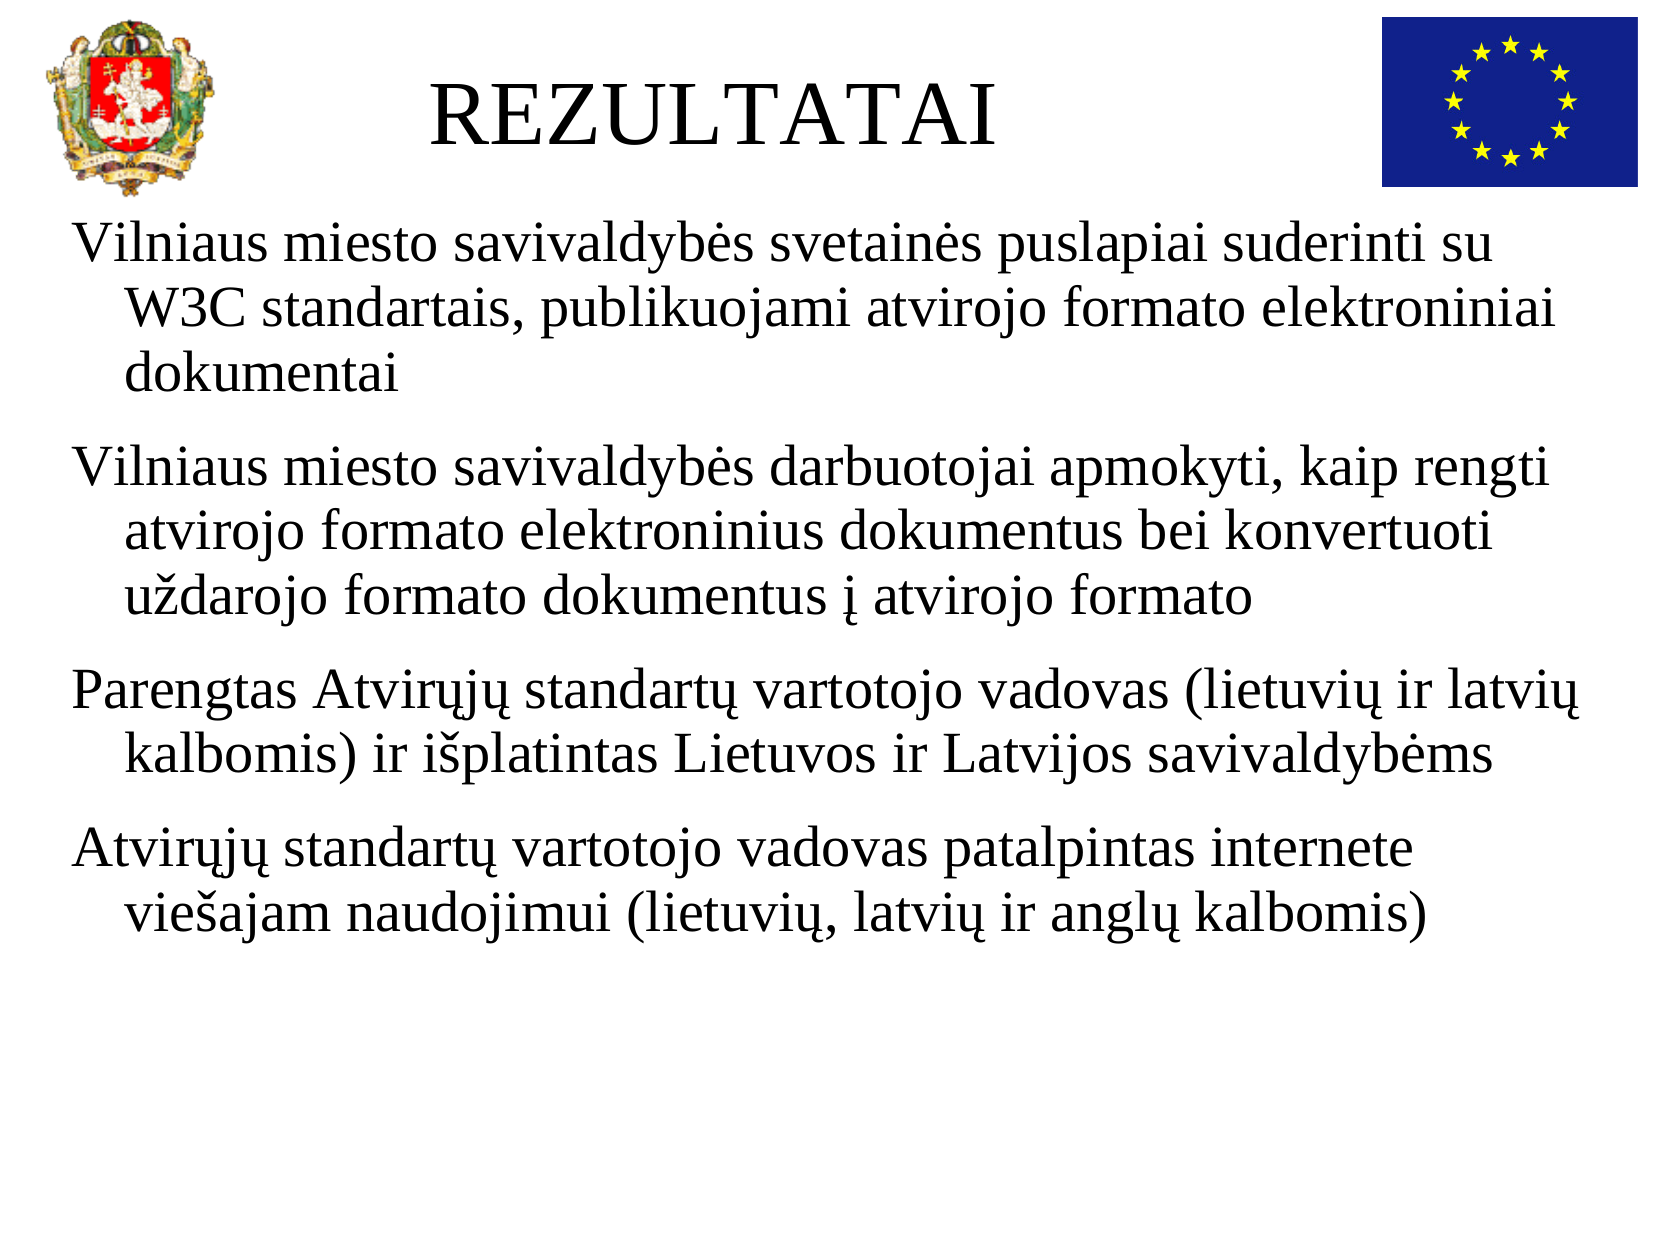

# REZULTATAI
Vilniaus miesto savivaldybės svetainės puslapiai suderinti su W3C standartais, publikuojami atvirojo formato elektroniniai dokumentai
Vilniaus miesto savivaldybės darbuotojai apmokyti, kaip rengti atvirojo formato elektroninius dokumentus bei konvertuoti uždarojo formato dokumentus į atvirojo formato
Parengtas Atvirųjų standartų vartotojo vadovas (lietuvių ir latvių kalbomis) ir išplatintas Lietuvos ir Latvijos savivaldybėms
Atvirųjų standartų vartotojo vadovas patalpintas internete viešajam naudojimui (lietuvių, latvių ir anglų kalbomis)